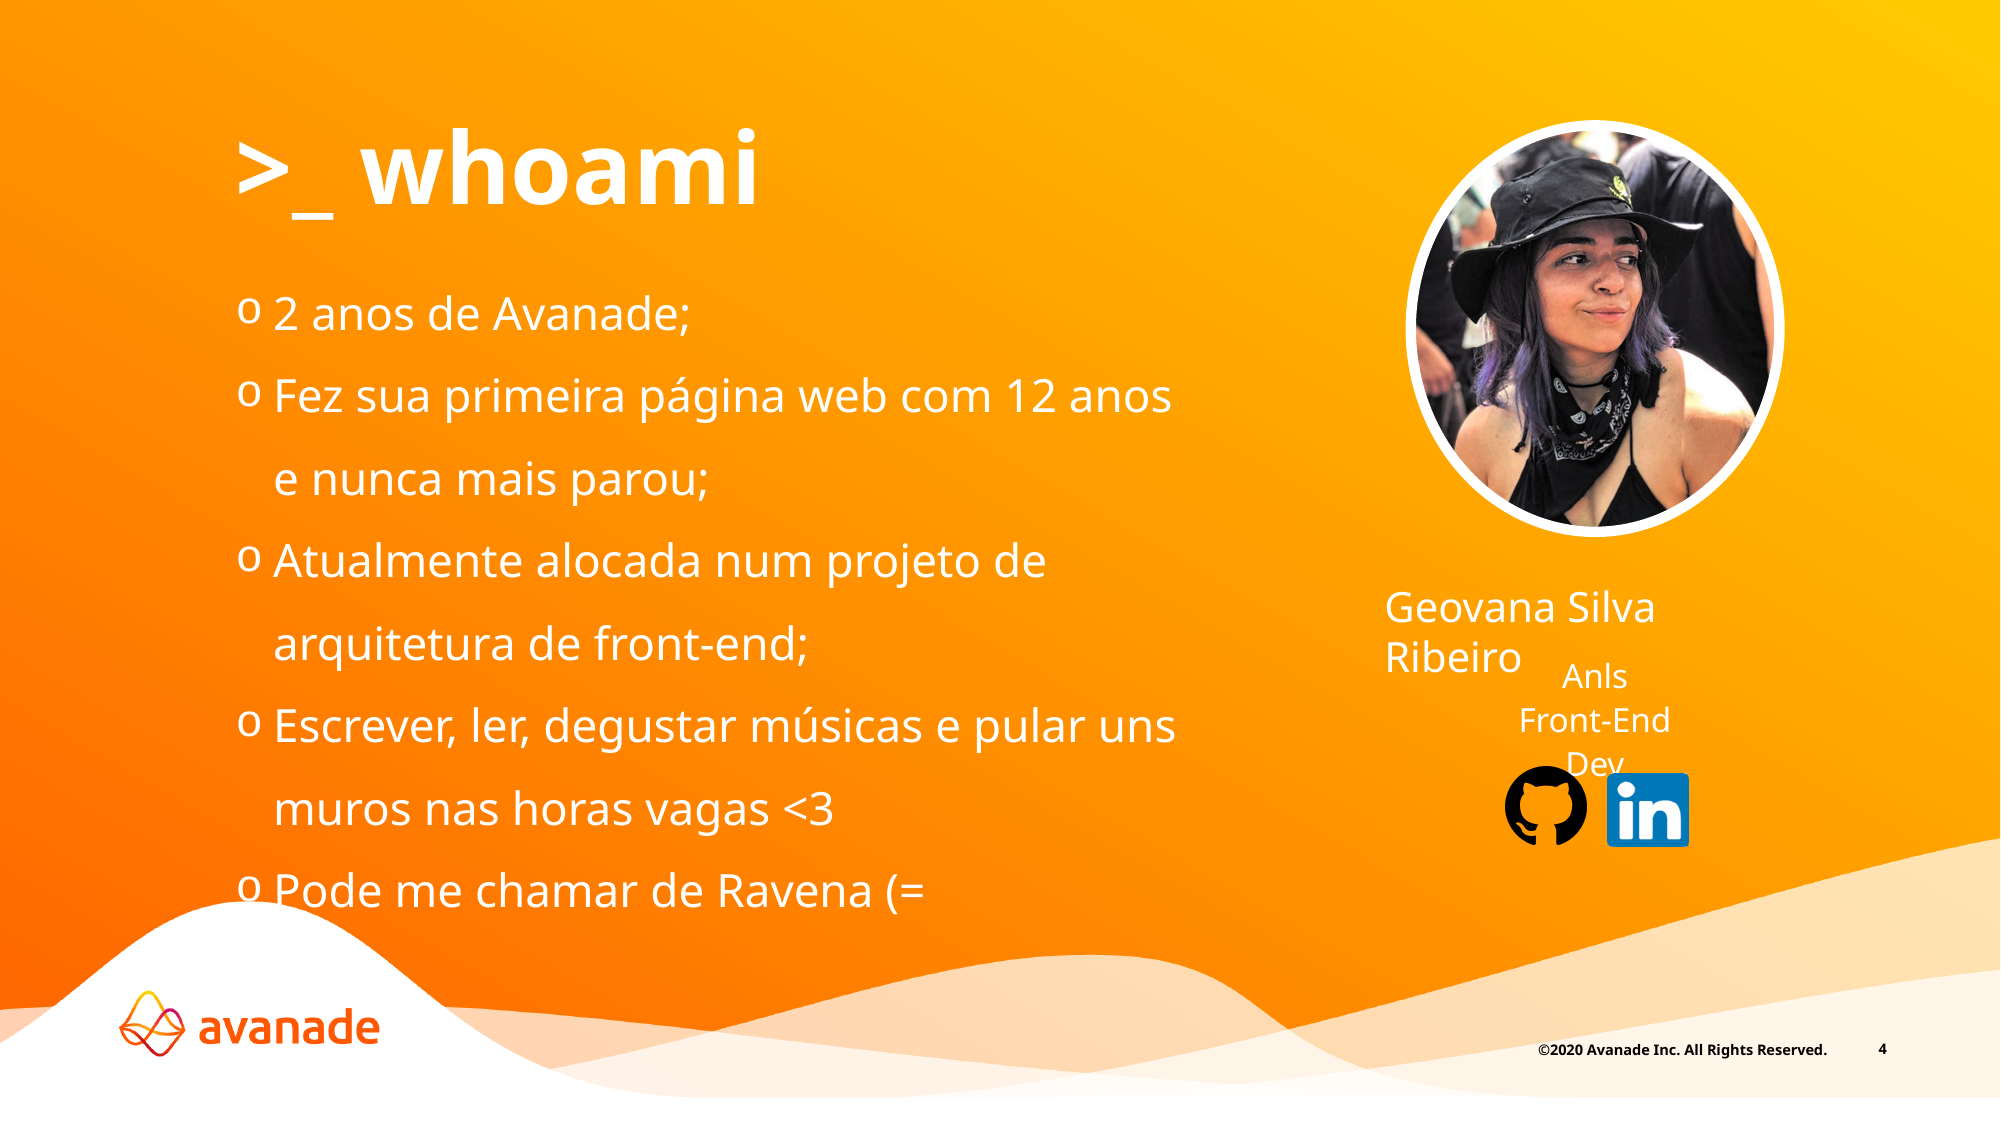

# >_ whoami
2 anos de Avanade;
Fez sua primeira página web com 12 anos e nunca mais parou;
Atualmente alocada num projeto de arquitetura de front-end;
Escrever, ler, degustar músicas e pular uns muros nas horas vagas <3
Pode me chamar de Ravena (=
Geovana Silva Ribeiro
Anls
Front-End Dev